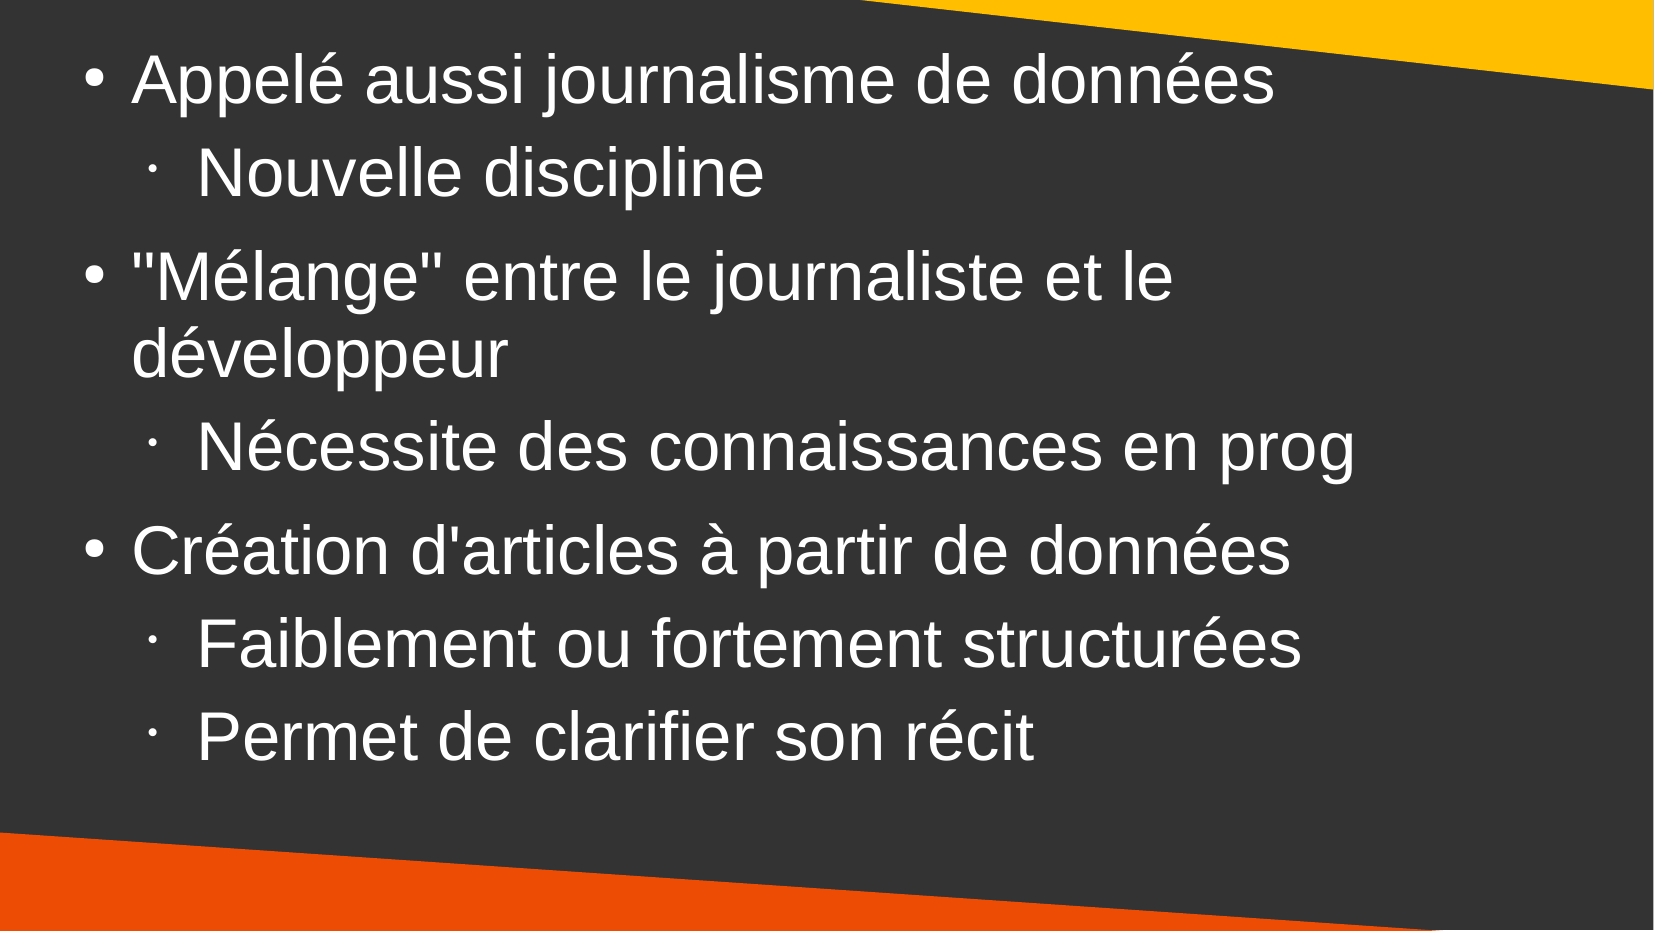

# Appelé aussi journalisme de données
Nouvelle discipline
"Mélange" entre le journaliste et le développeur
Nécessite des connaissances en prog
Création d'articles à partir de données
Faiblement ou fortement structurées
Permet de clarifier son récit